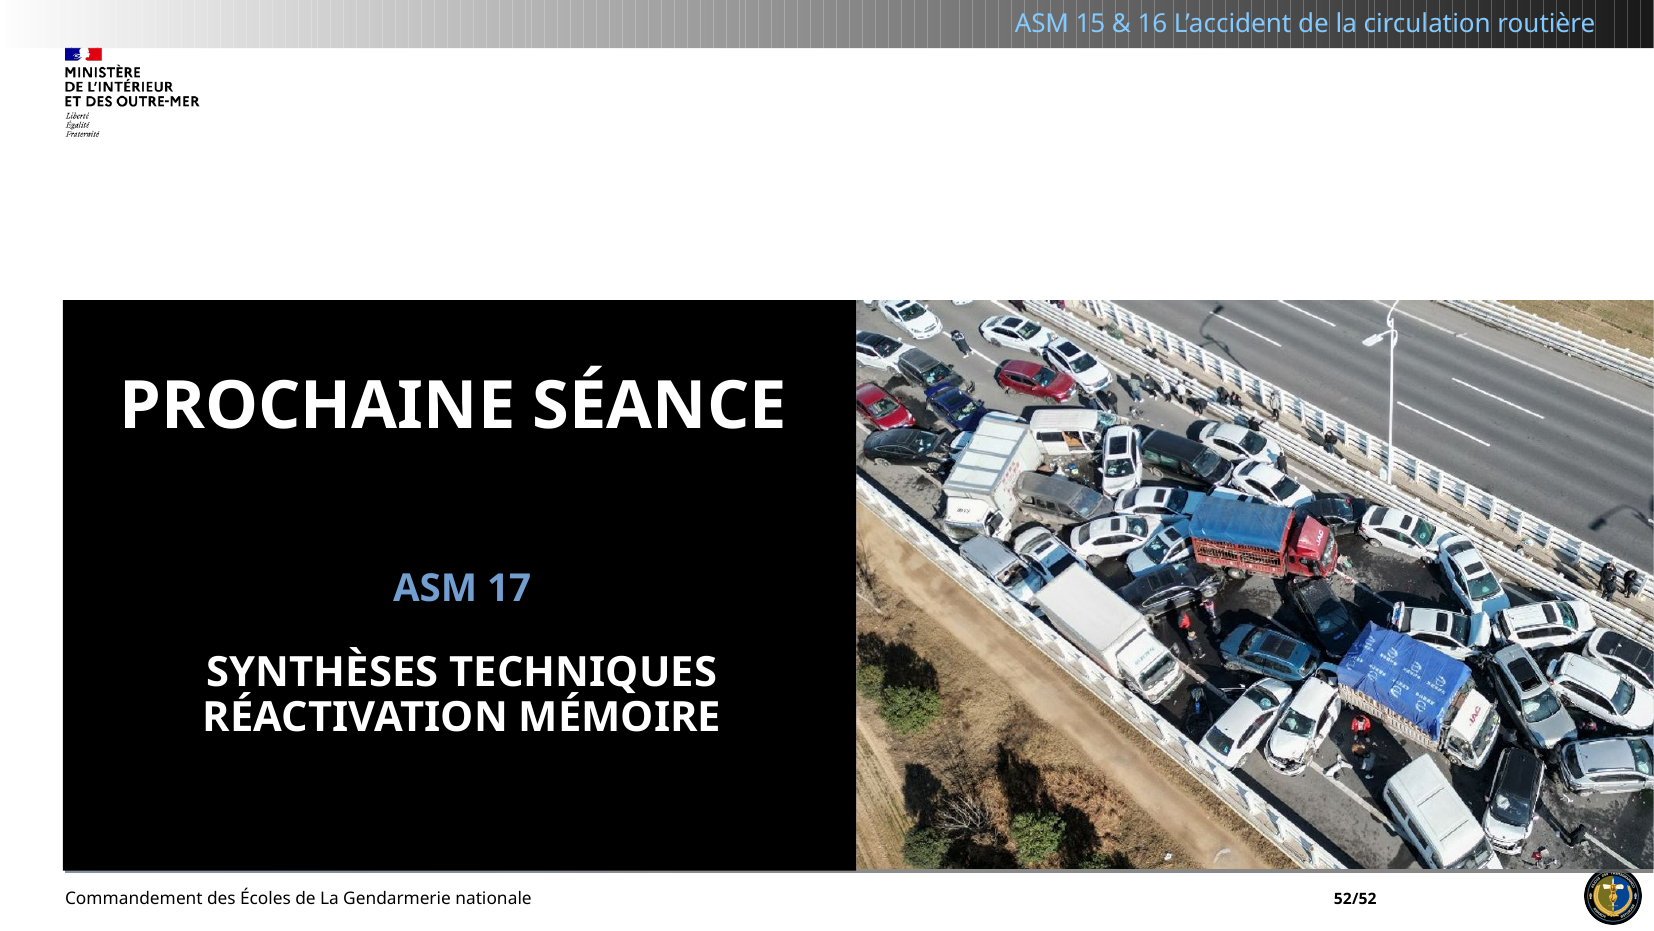

# PROCHAINE SÉANCE
ASM 17
SYNTHÈSES TECHNIQUES
RÉACTIVATION MÉMOIRE